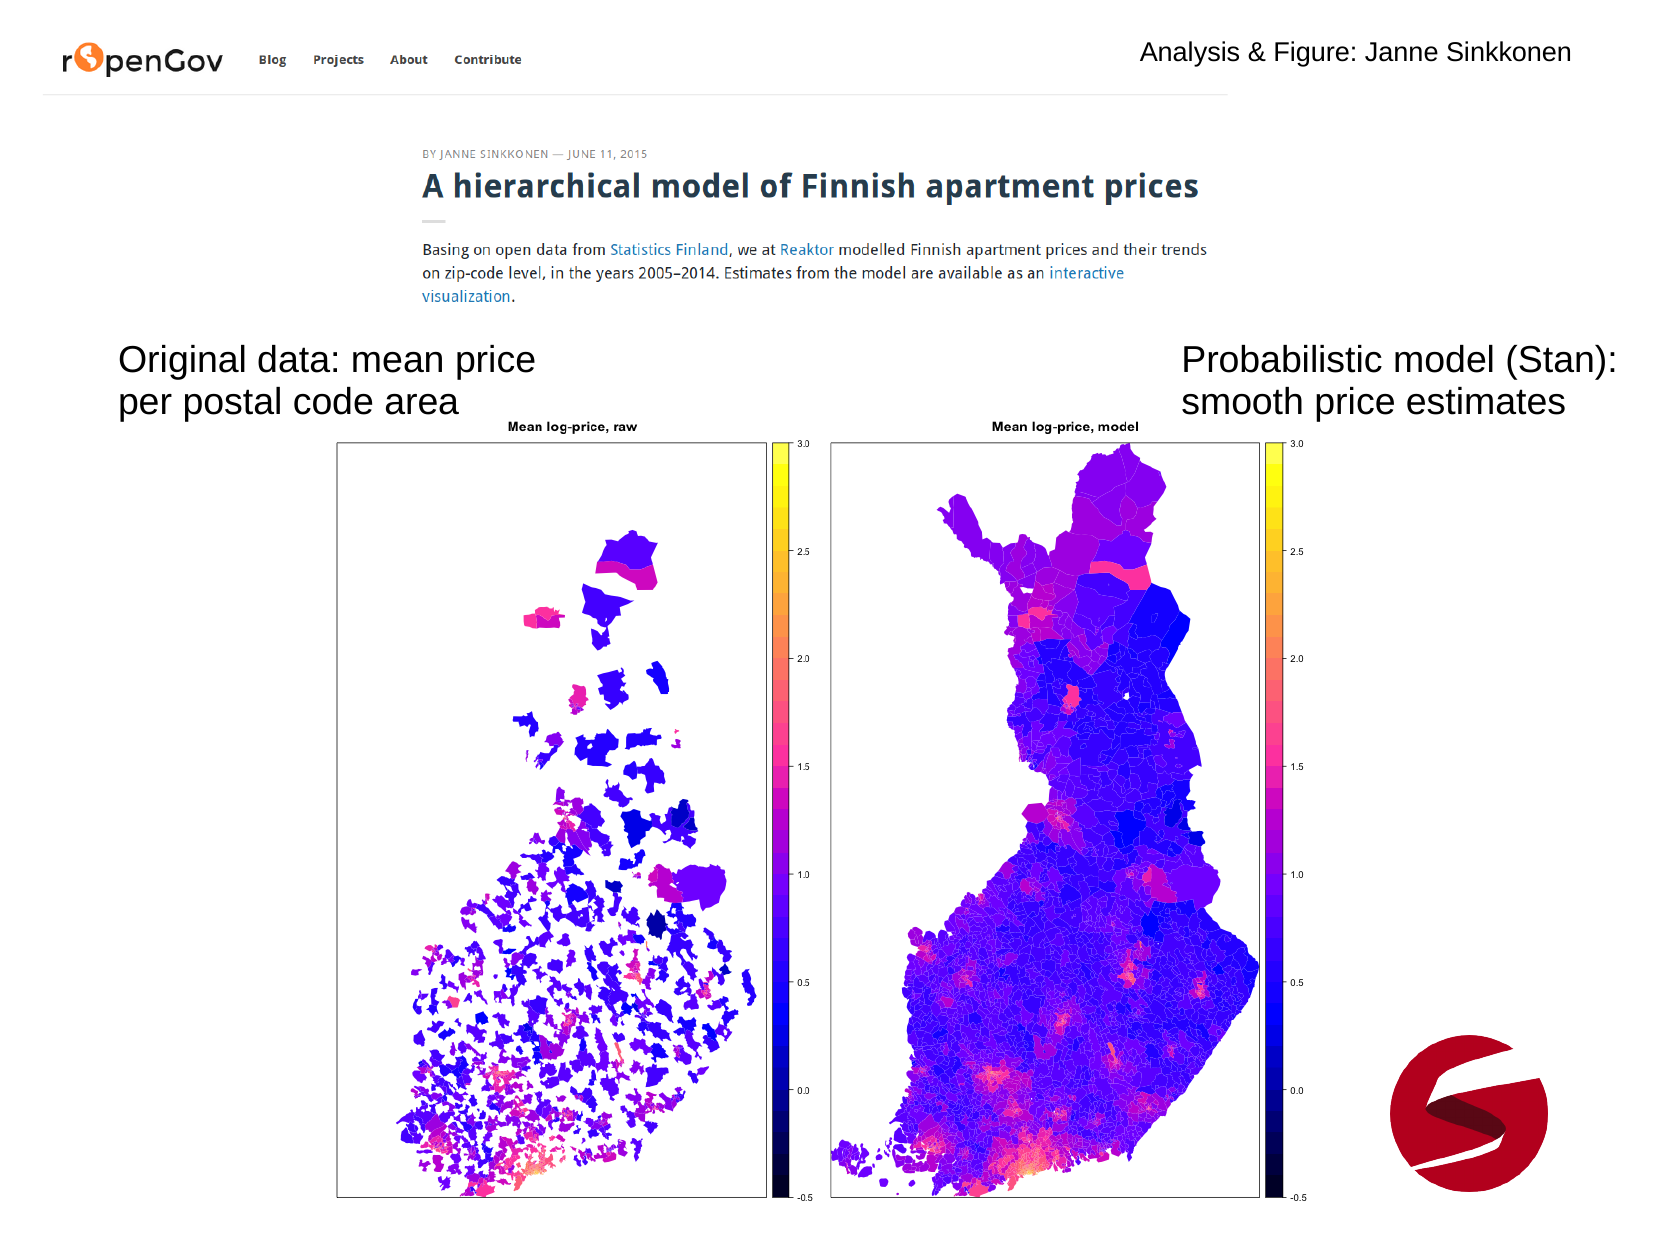

Analysis & Figure: Janne Sinkkonen
Original data: mean price
per postal code area
Probabilistic model (Stan): smooth price estimates